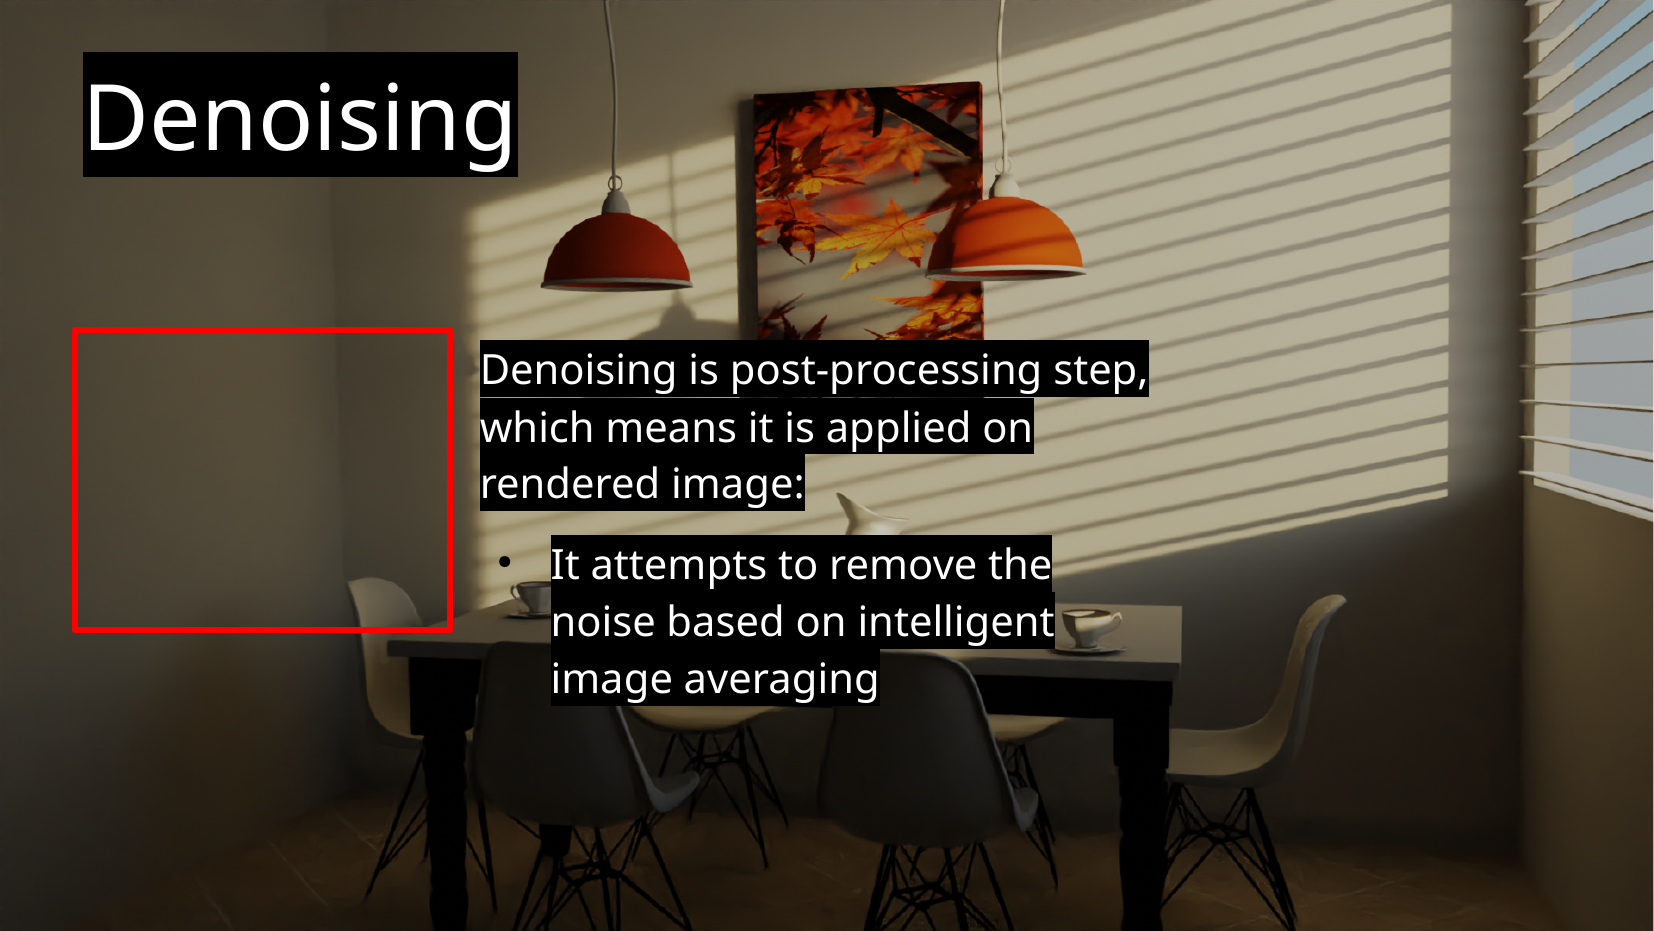

# Denoising
Denoising is post-processing step, which means it is applied on rendered image:
It attempts to remove the noise based on intelligent image averaging
27